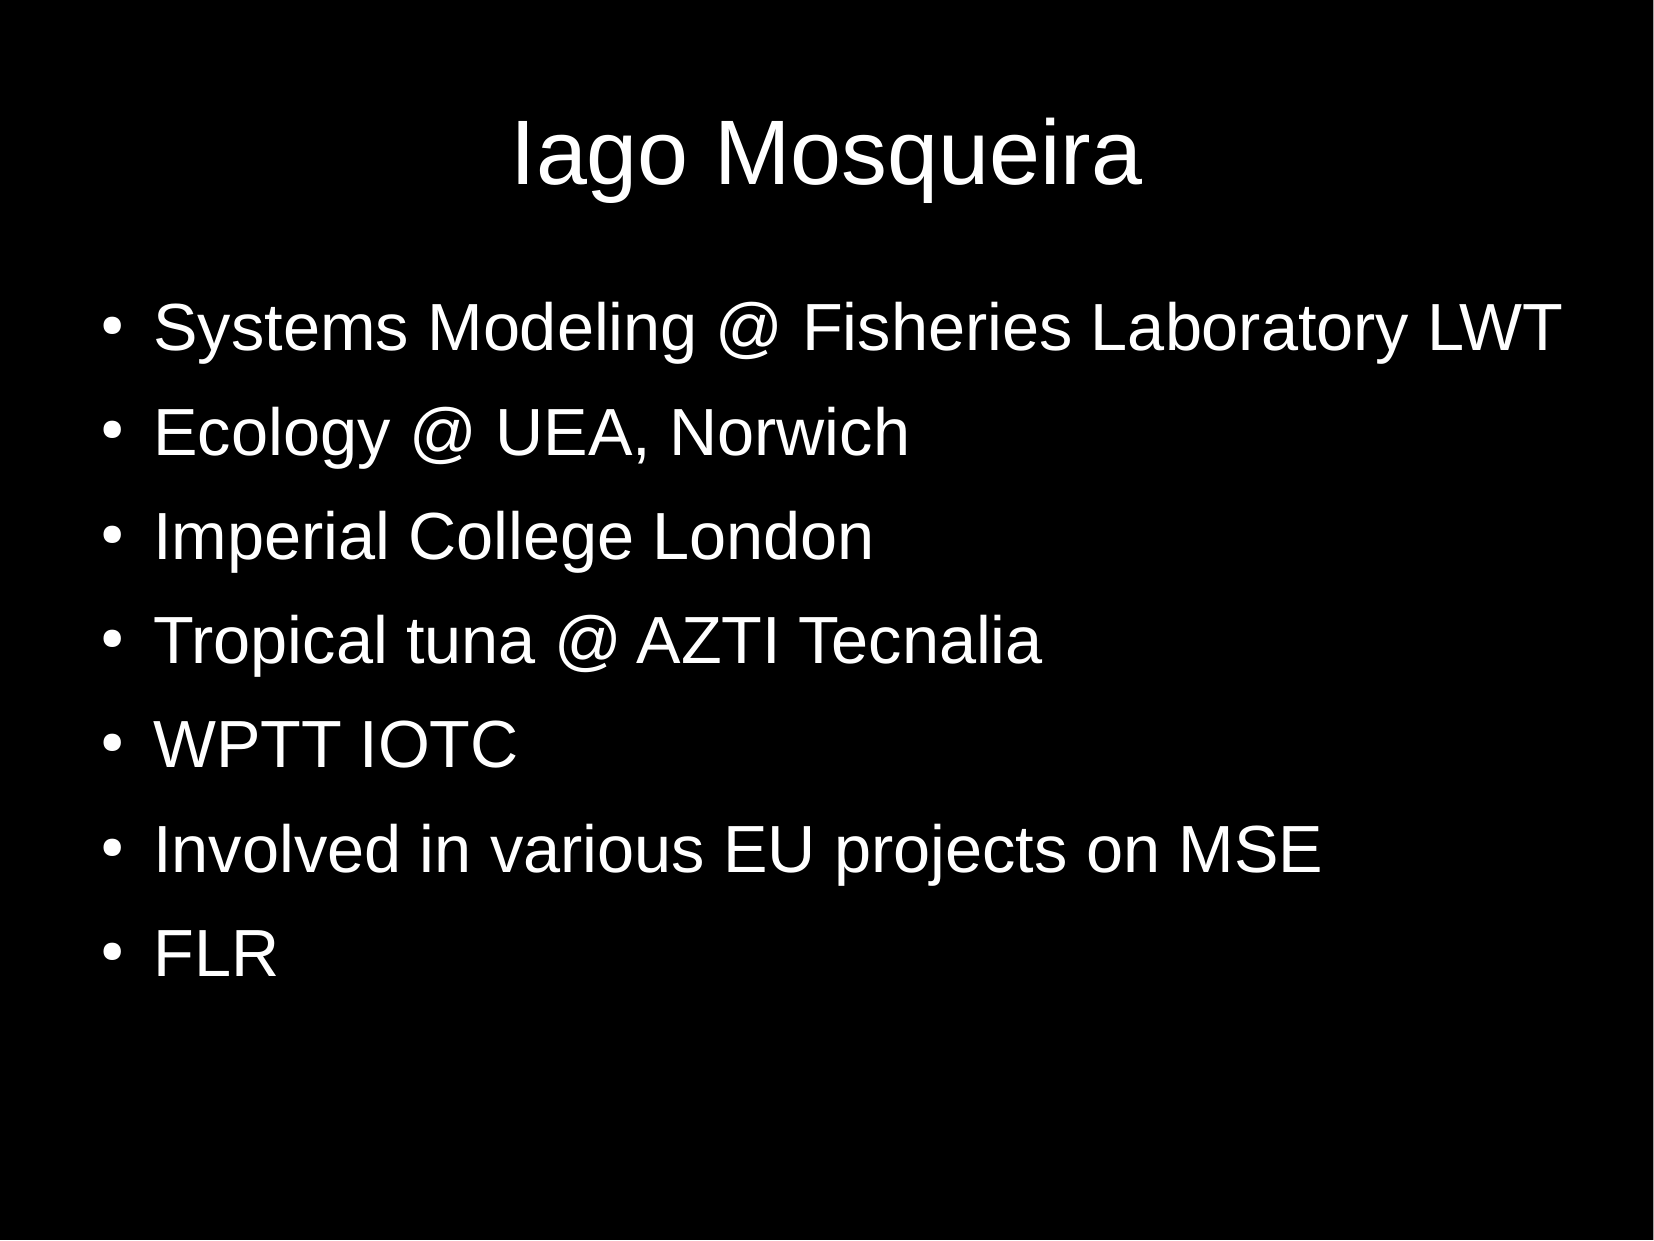

# Iago Mosqueira
Systems Modeling @ Fisheries Laboratory LWT
Ecology @ UEA, Norwich
Imperial College London
Tropical tuna @ AZTI Tecnalia
WPTT IOTC
Involved in various EU projects on MSE
FLR